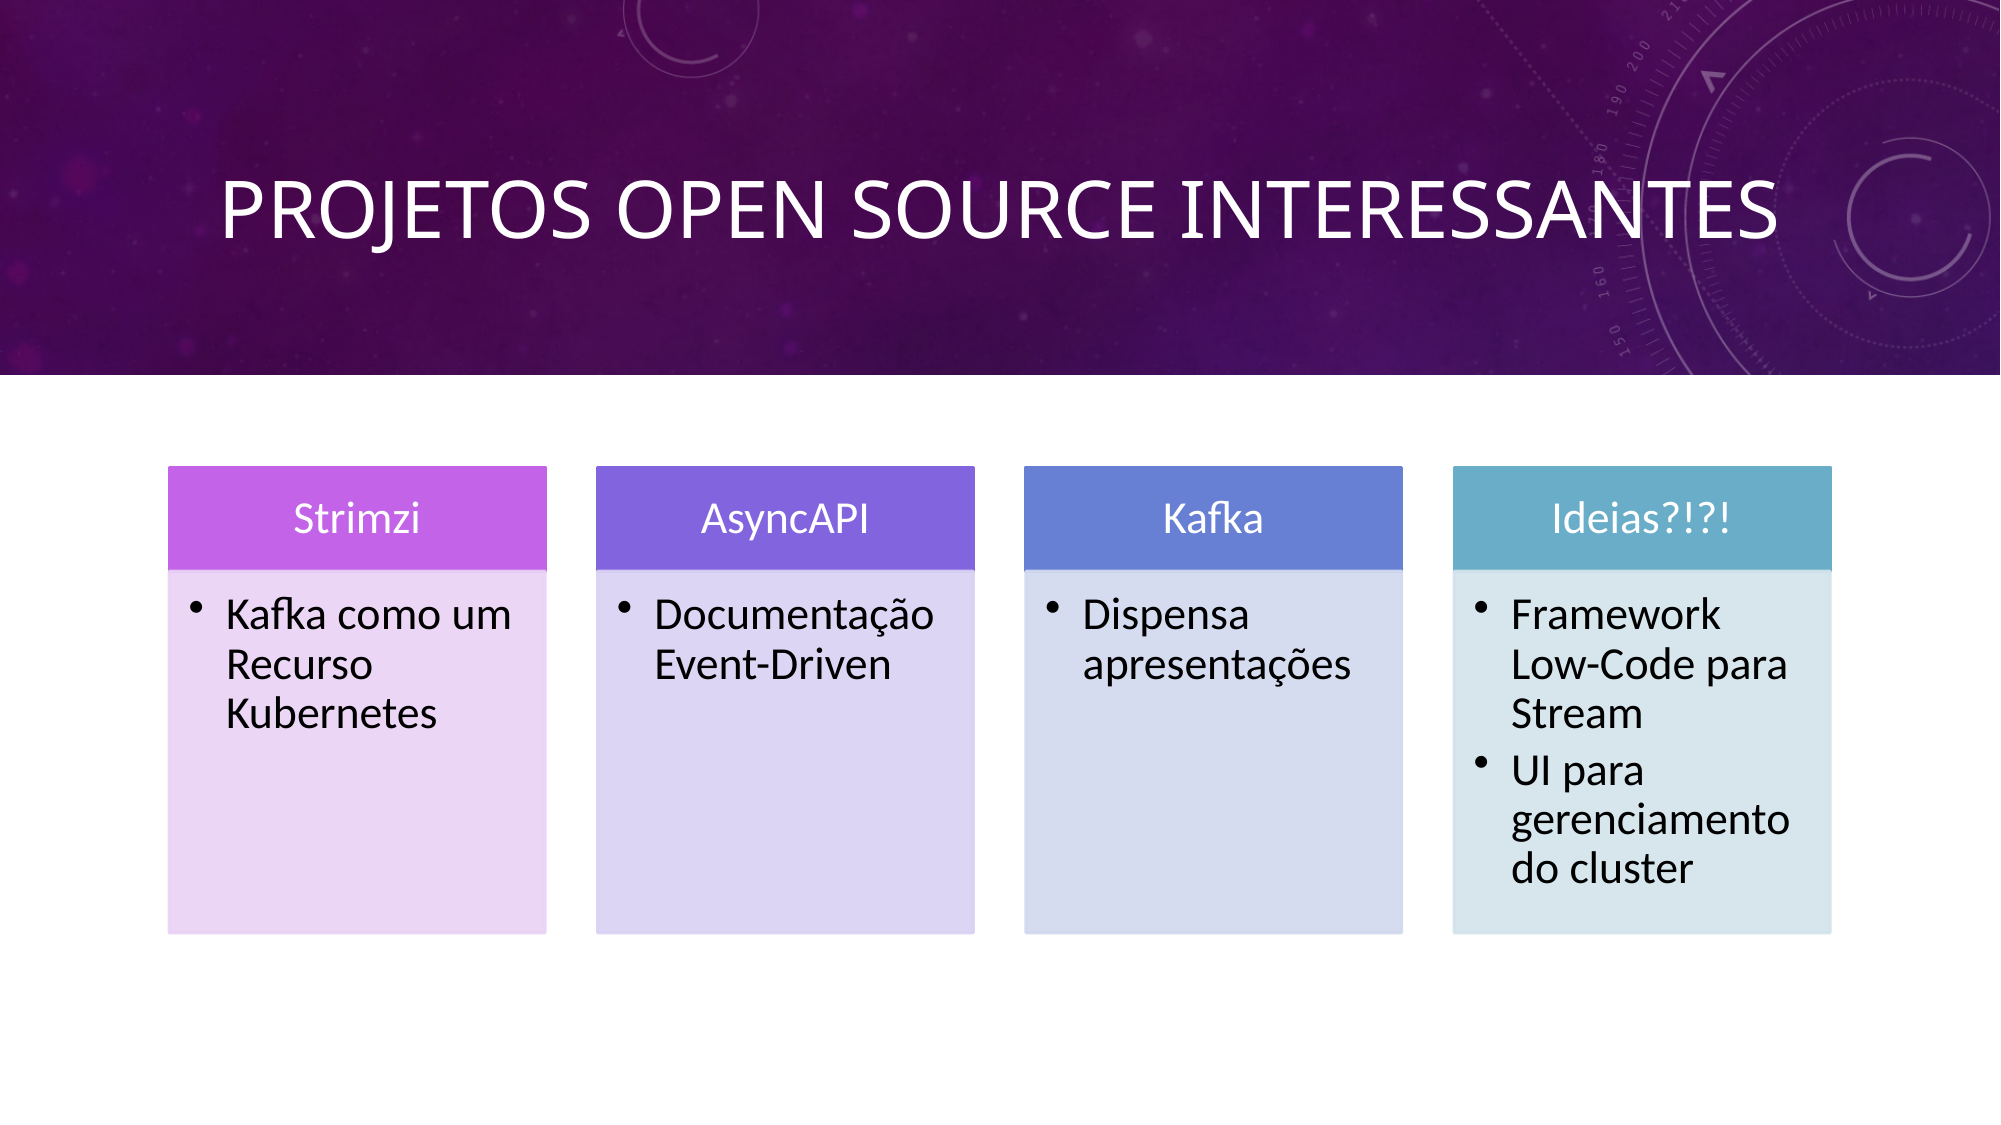

# Projetos Open Source interessantes
Strimzi
AsyncAPI
Kafka
Ideias?!?!
Kafka como um Recurso Kubernetes
Documentação Event-Driven
Dispensa apresentações
Framework Low-Code para Stream
UI para gerenciamento do cluster